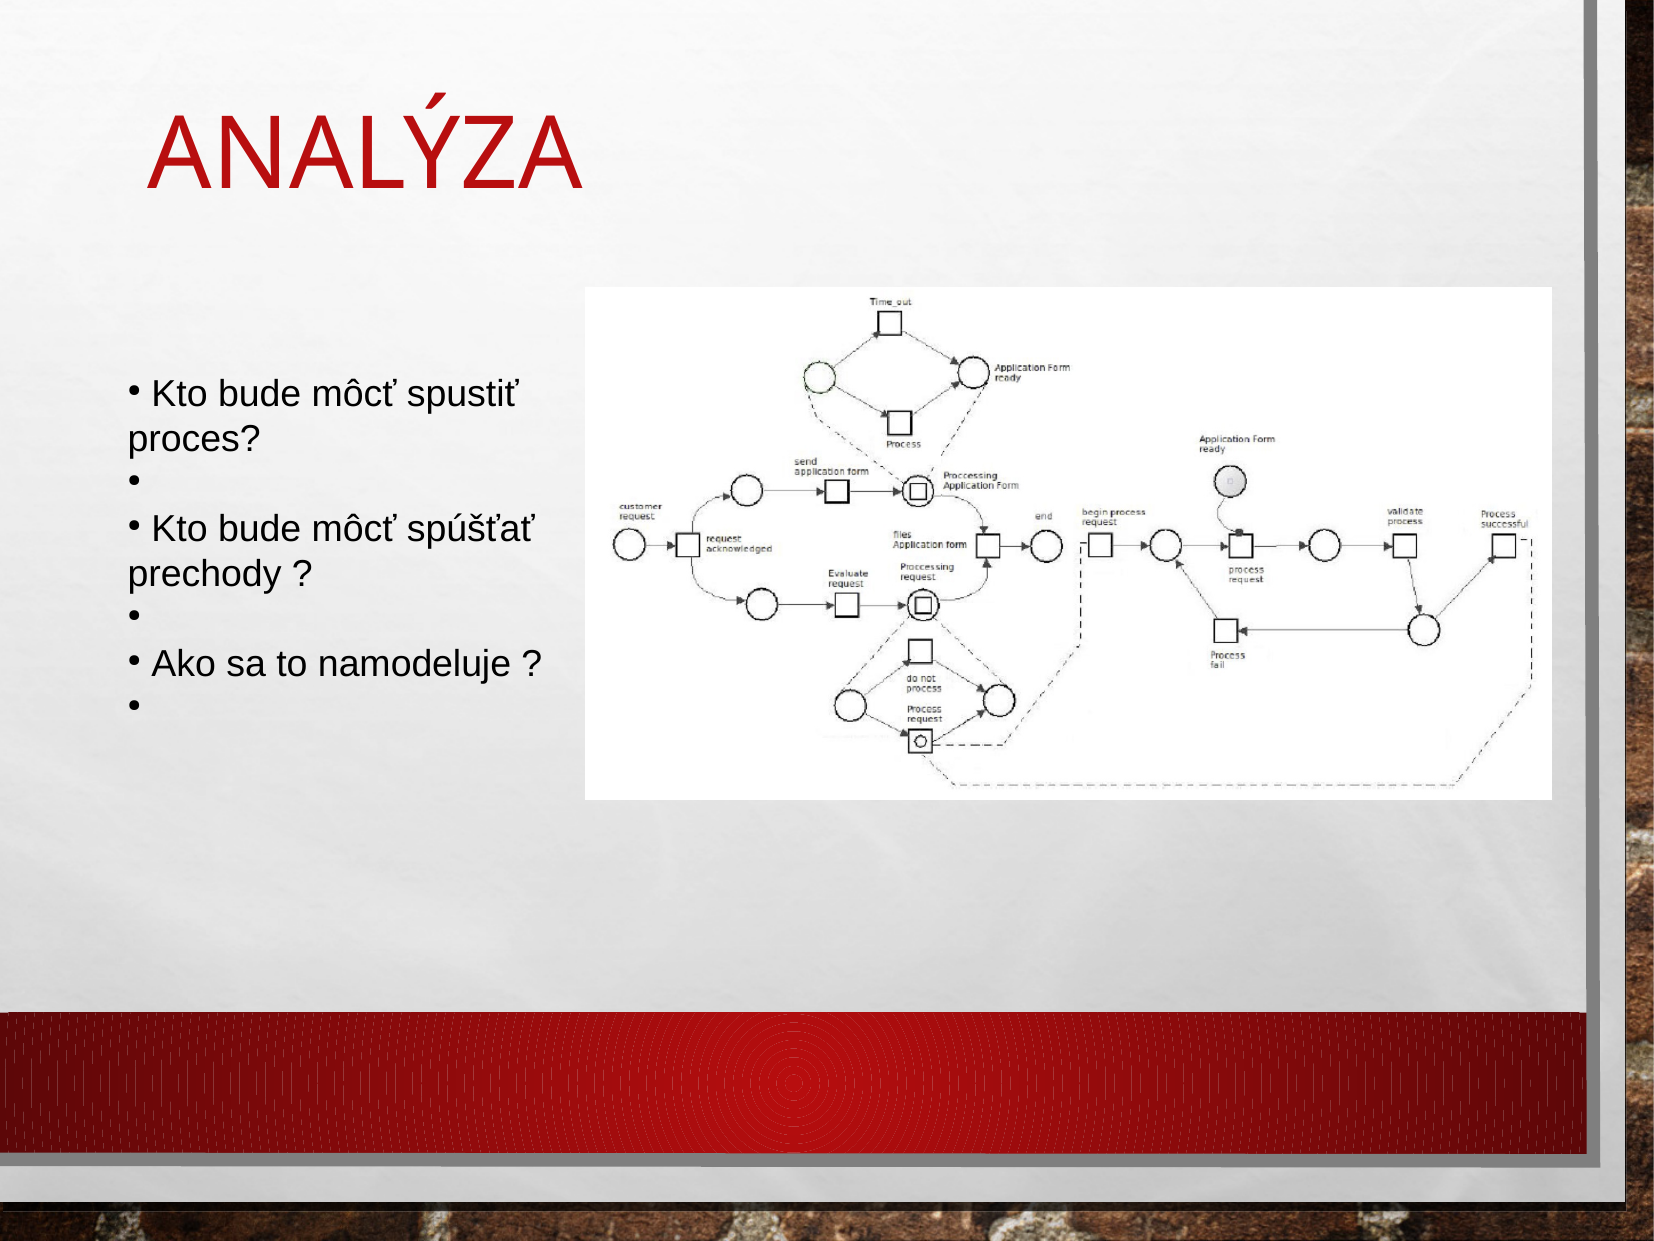

# Analýza
 Kto bude môcť spustiť proces?
 Kto bude môcť spúšťať prechody ?
 Ako sa to namodeluje ?